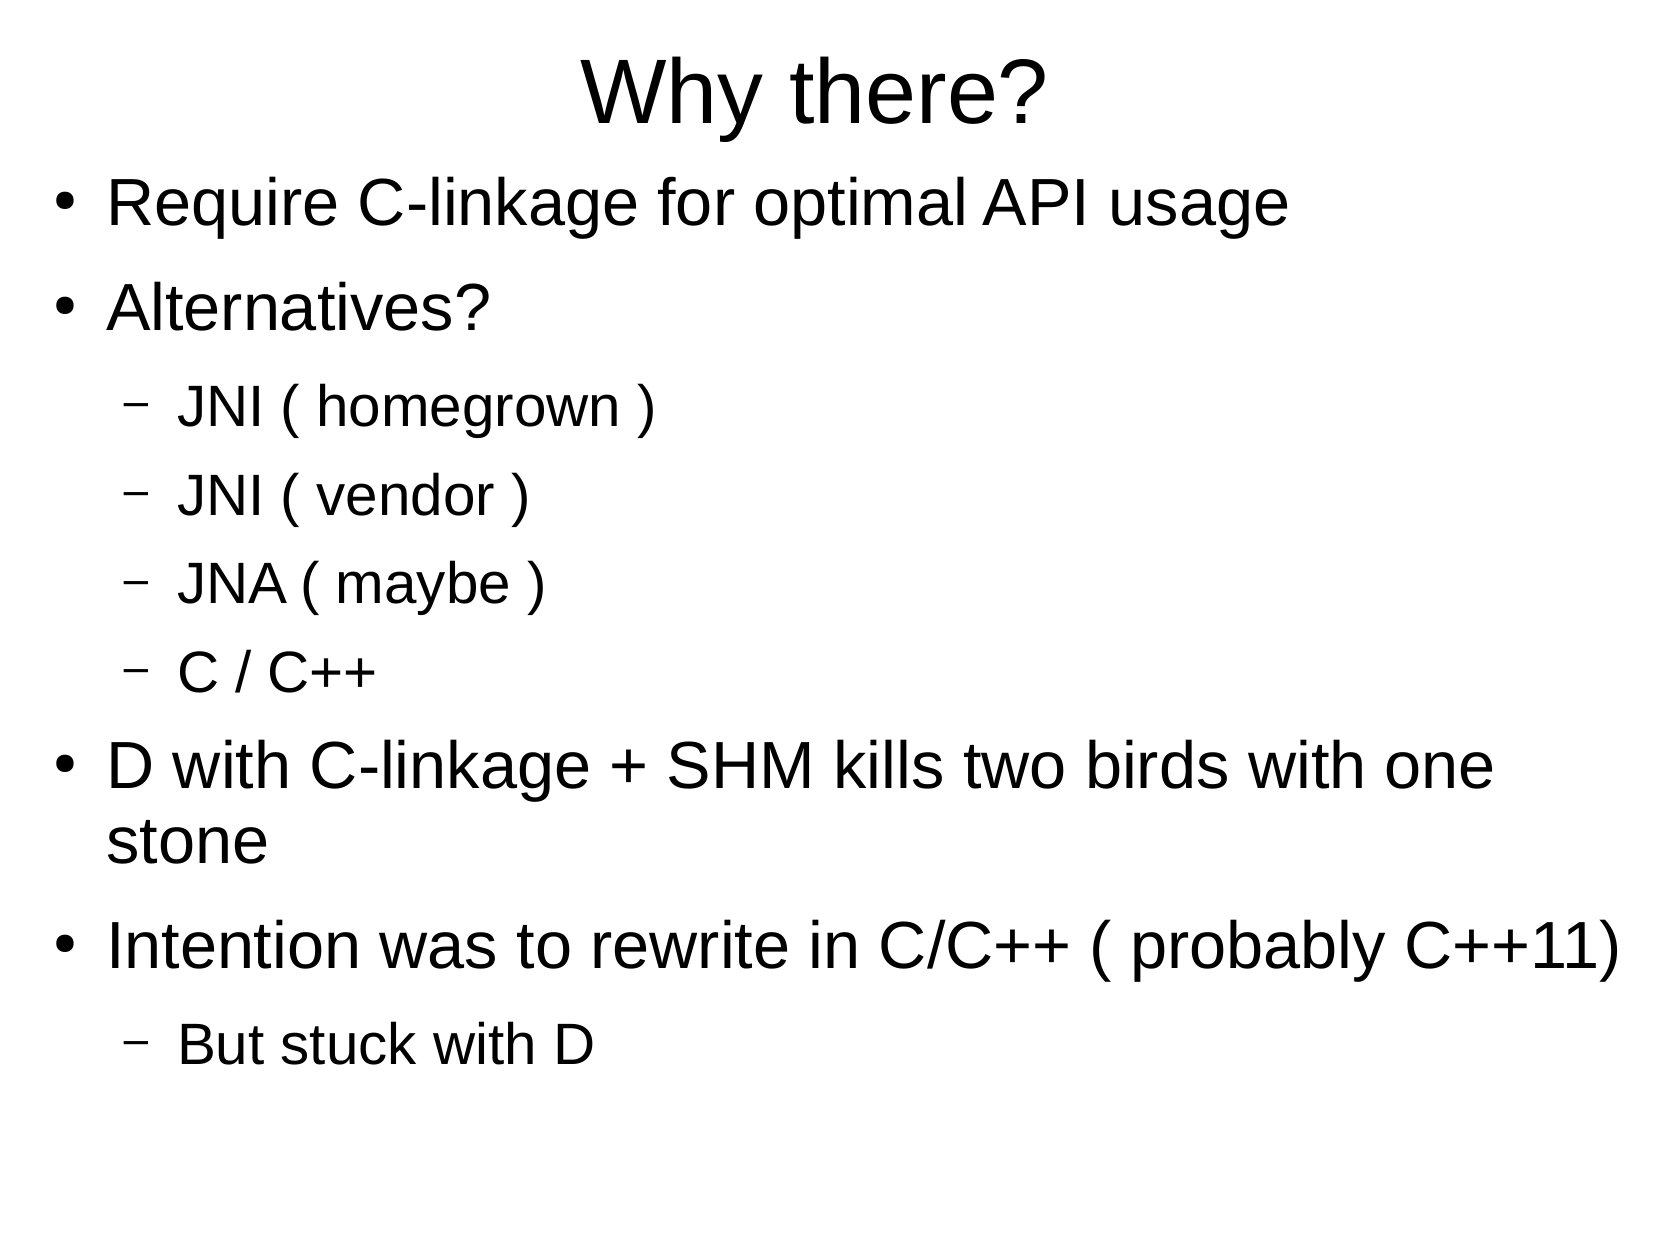

# Why there?
Require C-linkage for optimal API usage
Alternatives?
JNI ( homegrown )
JNI ( vendor )
JNA ( maybe )
C / C++
D with C-linkage + SHM kills two birds with one stone
Intention was to rewrite in C/C++ ( probably C++11)
But stuck with D